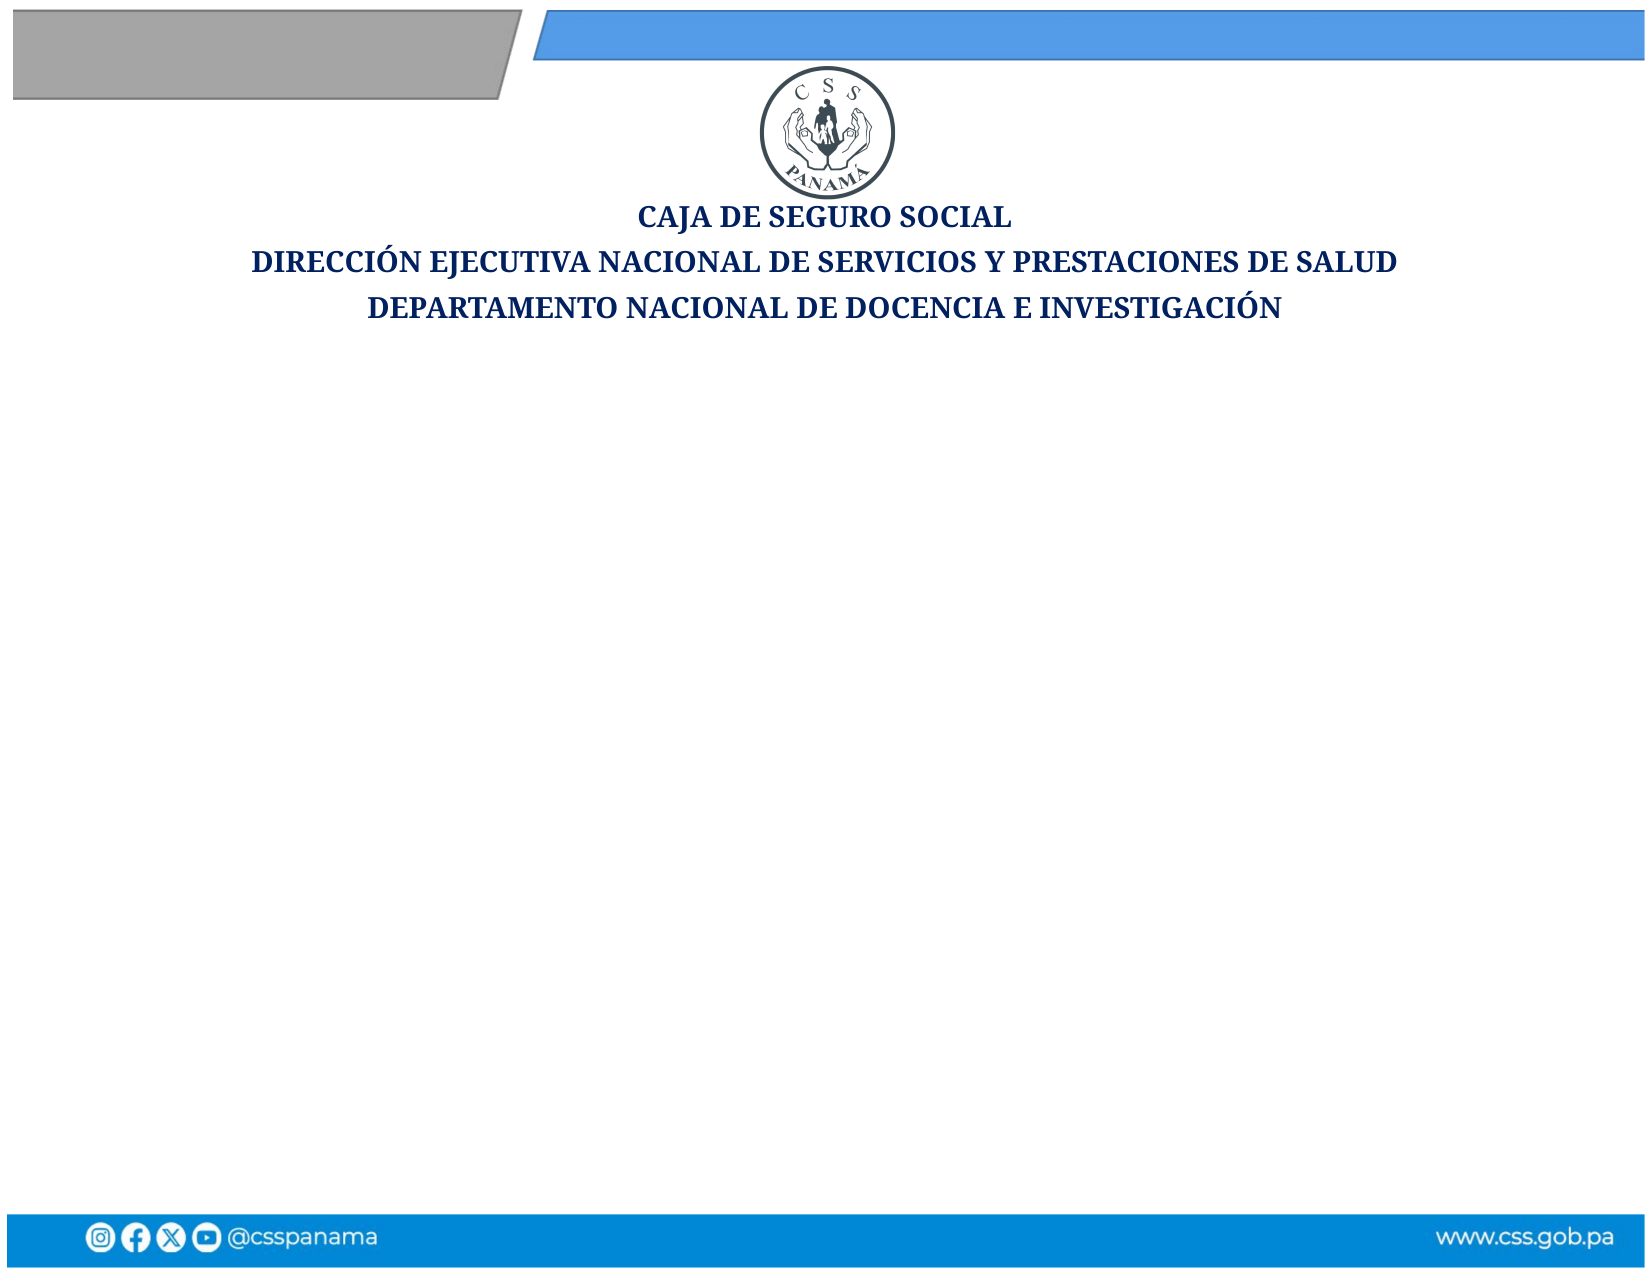

# CAJA DE SEGURO SOCIAL
DIRECCIÓN EJECUTIVA NACIONAL DE SERVICIOS Y PRESTACIONES DE SALUD
DEPARTAMENTO NACIONAL DE DOCENCIA E INVESTIGACIÓN